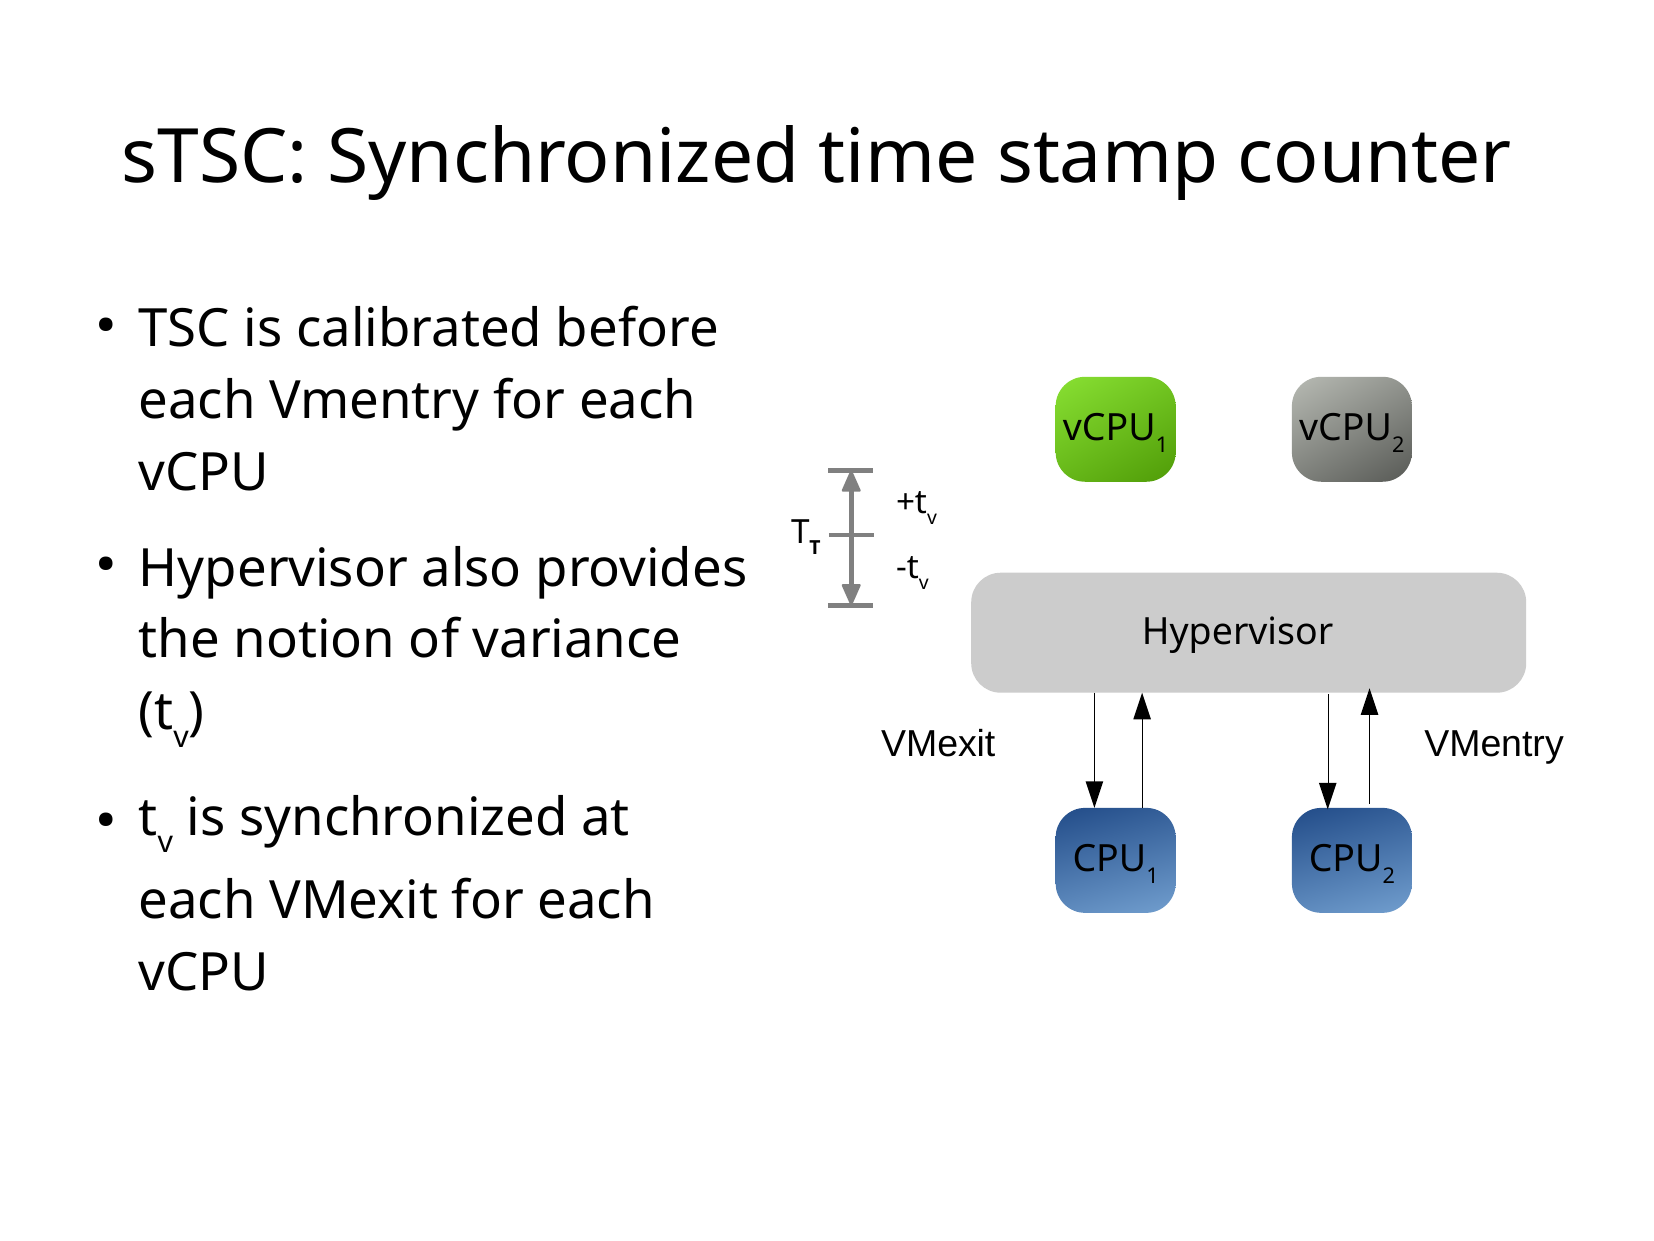

# sTSC: Synchronized time stamp counter
TSC is calibrated before each Vmentry for each vCPU
Hypervisor also provides the notion of variance (tv)
tv is synchronized at each VMexit for each vCPU
vCPU1
vCPU2
+tv
TT
-tv
Hypervisor
VMexit
VMentry
CPU1
CPU2